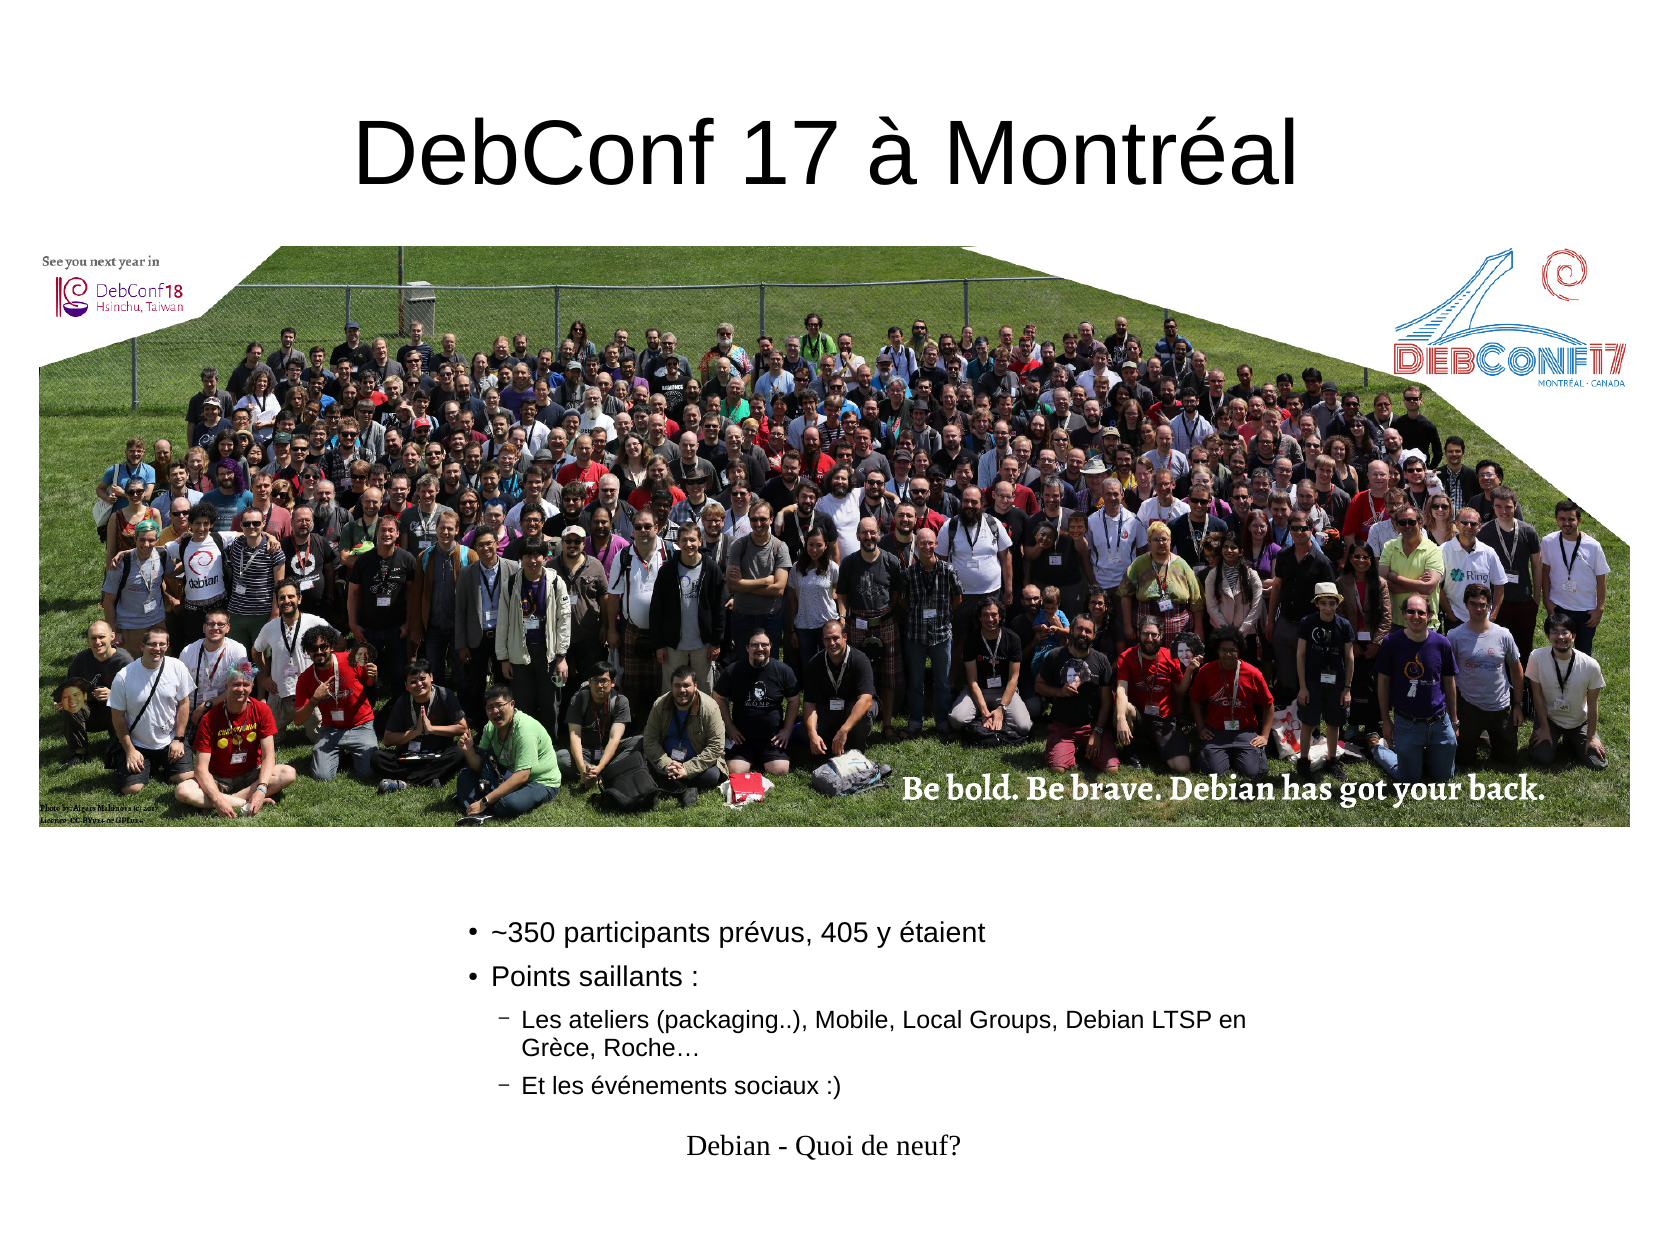

# DebConf 17 à Montréal
~350 participants prévus, 405 y étaient
Points saillants :
Les ateliers (packaging..), Mobile, Local Groups, Debian LTSP en Grèce, Roche…
Et les événements sociaux :)
Debian - Quoi de neuf?